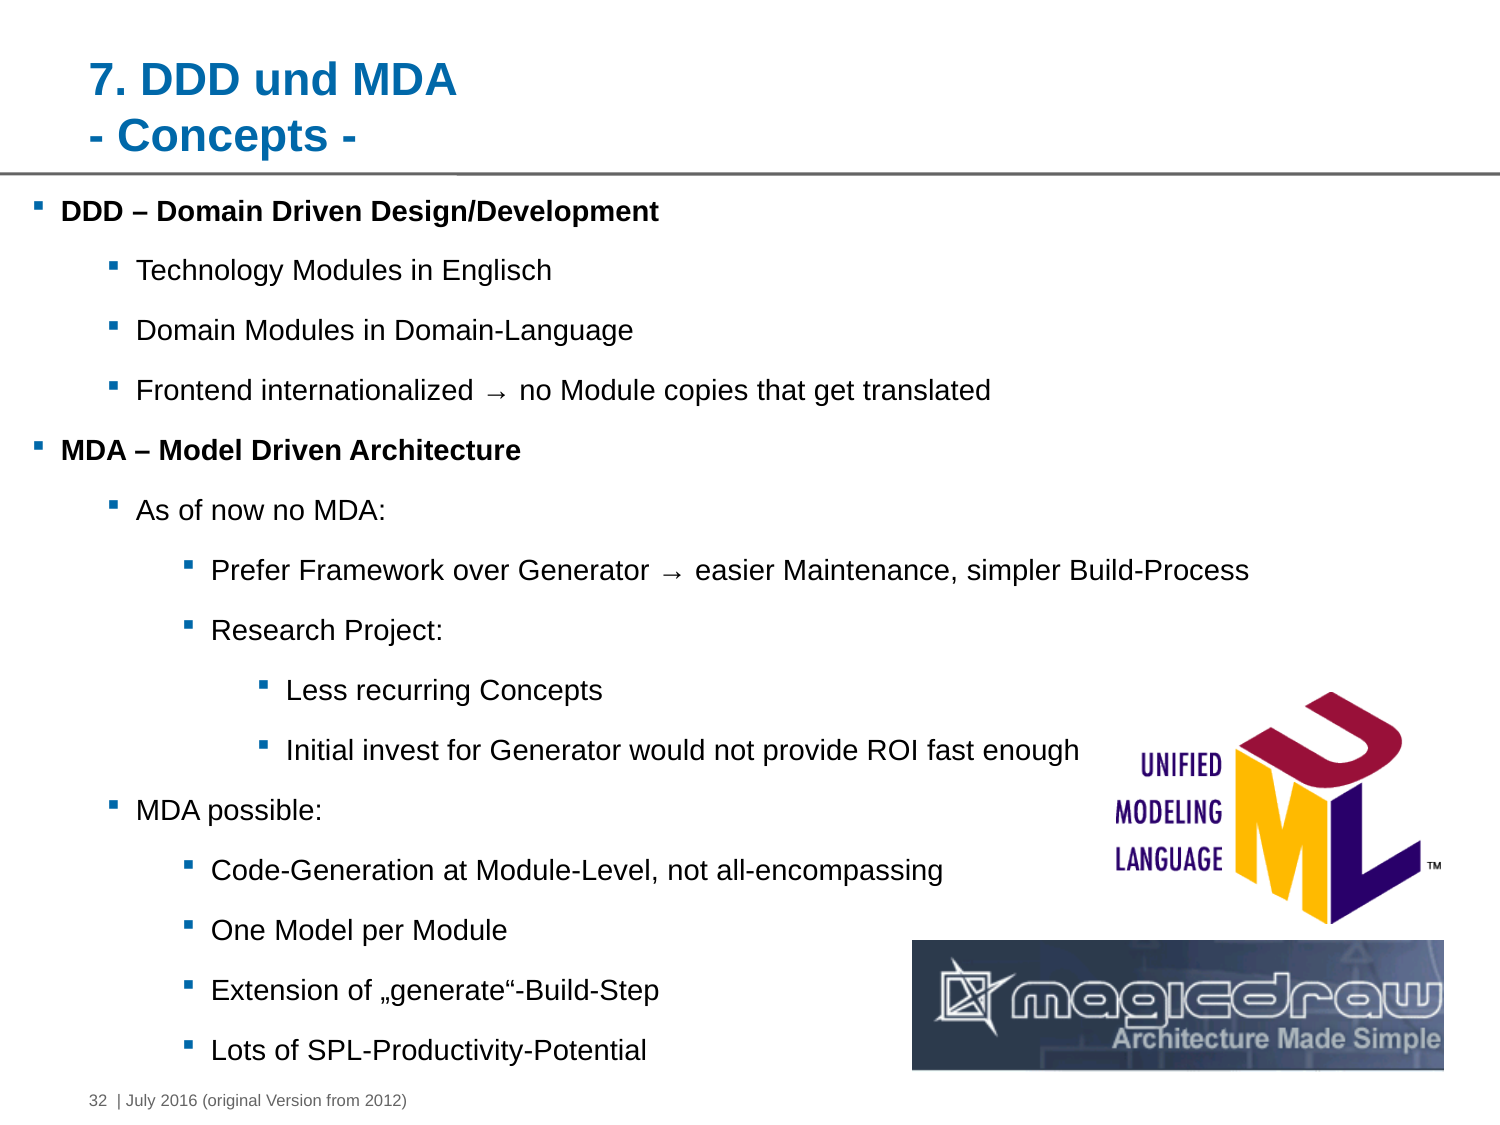

# 7. DDD und MDA - Concepts -
DDD – Domain Driven Design/Development
Technology Modules in Englisch
Domain Modules in Domain-Language
Frontend internationalized → no Module copies that get translated
MDA – Model Driven Architecture
As of now no MDA:
Prefer Framework over Generator → easier Maintenance, simpler Build-Process
Research Project:
Less recurring Concepts
Initial invest for Generator would not provide ROI fast enough
MDA possible:
Code-Generation at Module-Level, not all-encompassing
One Model per Module
Extension of „generate“-Build-Step
Lots of SPL-Productivity-Potential